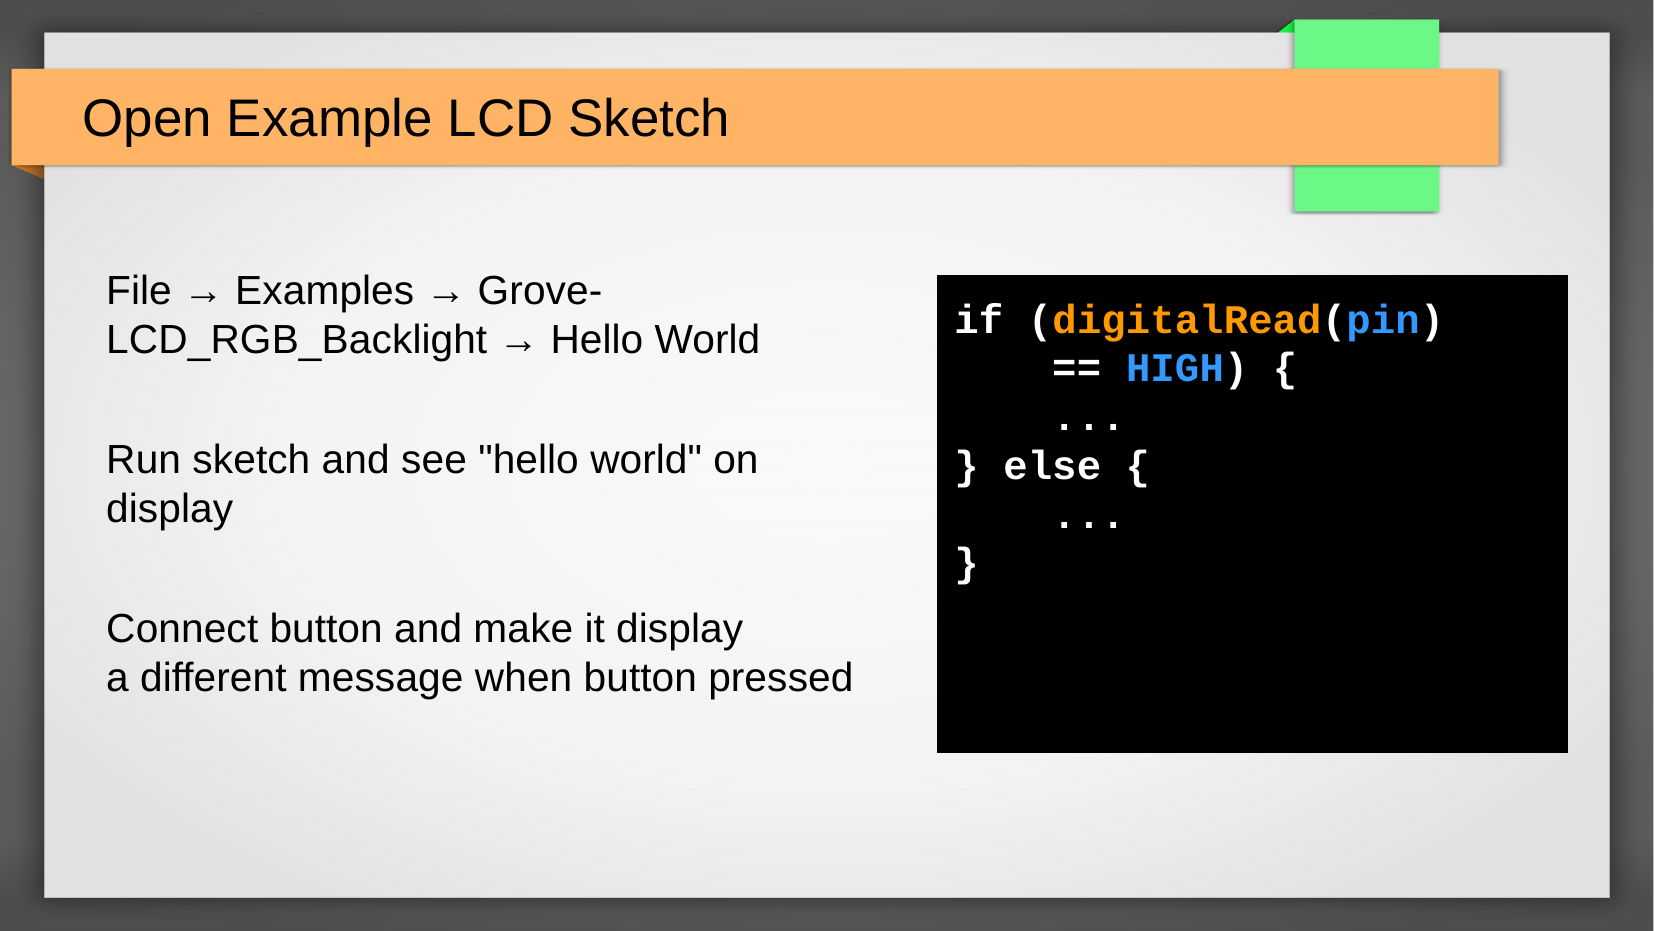

# Open Example LCD Sketch
File → Examples → Grove-LCD_RGB_Backlight → Hello World
Run sketch and see "hello world" on display
Connect button and make it display
a different message when button pressed
if (digitalRead(pin)
 == HIGH) {
 ...
} else {
 ...
}